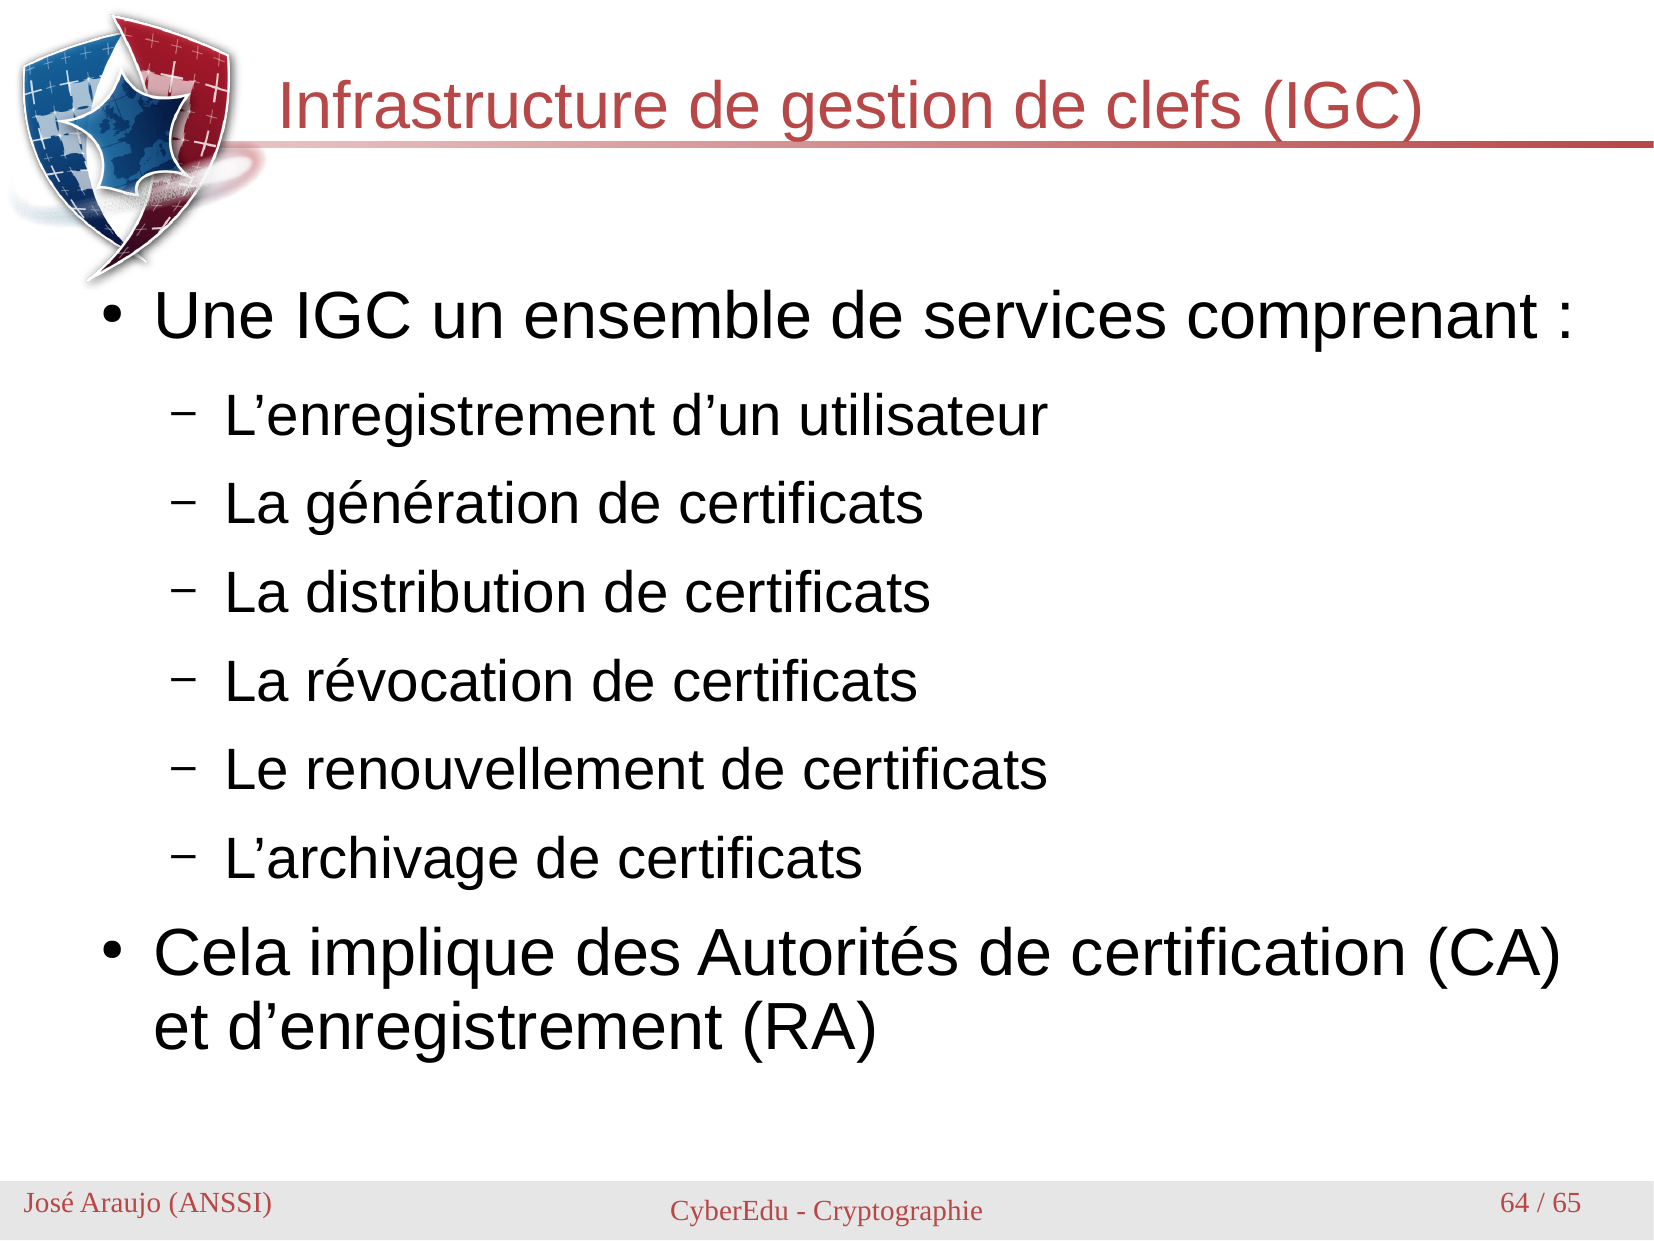

# Infrastructure de gestion de clefs (IGC)
Une IGC un ensemble de services comprenant :
L’enregistrement d’un utilisateur
La génération de certificats
La distribution de certificats
La révocation de certificats
Le renouvellement de certificats
L’archivage de certificats
Cela implique des Autorités de certification (CA) et d’enregistrement (RA)